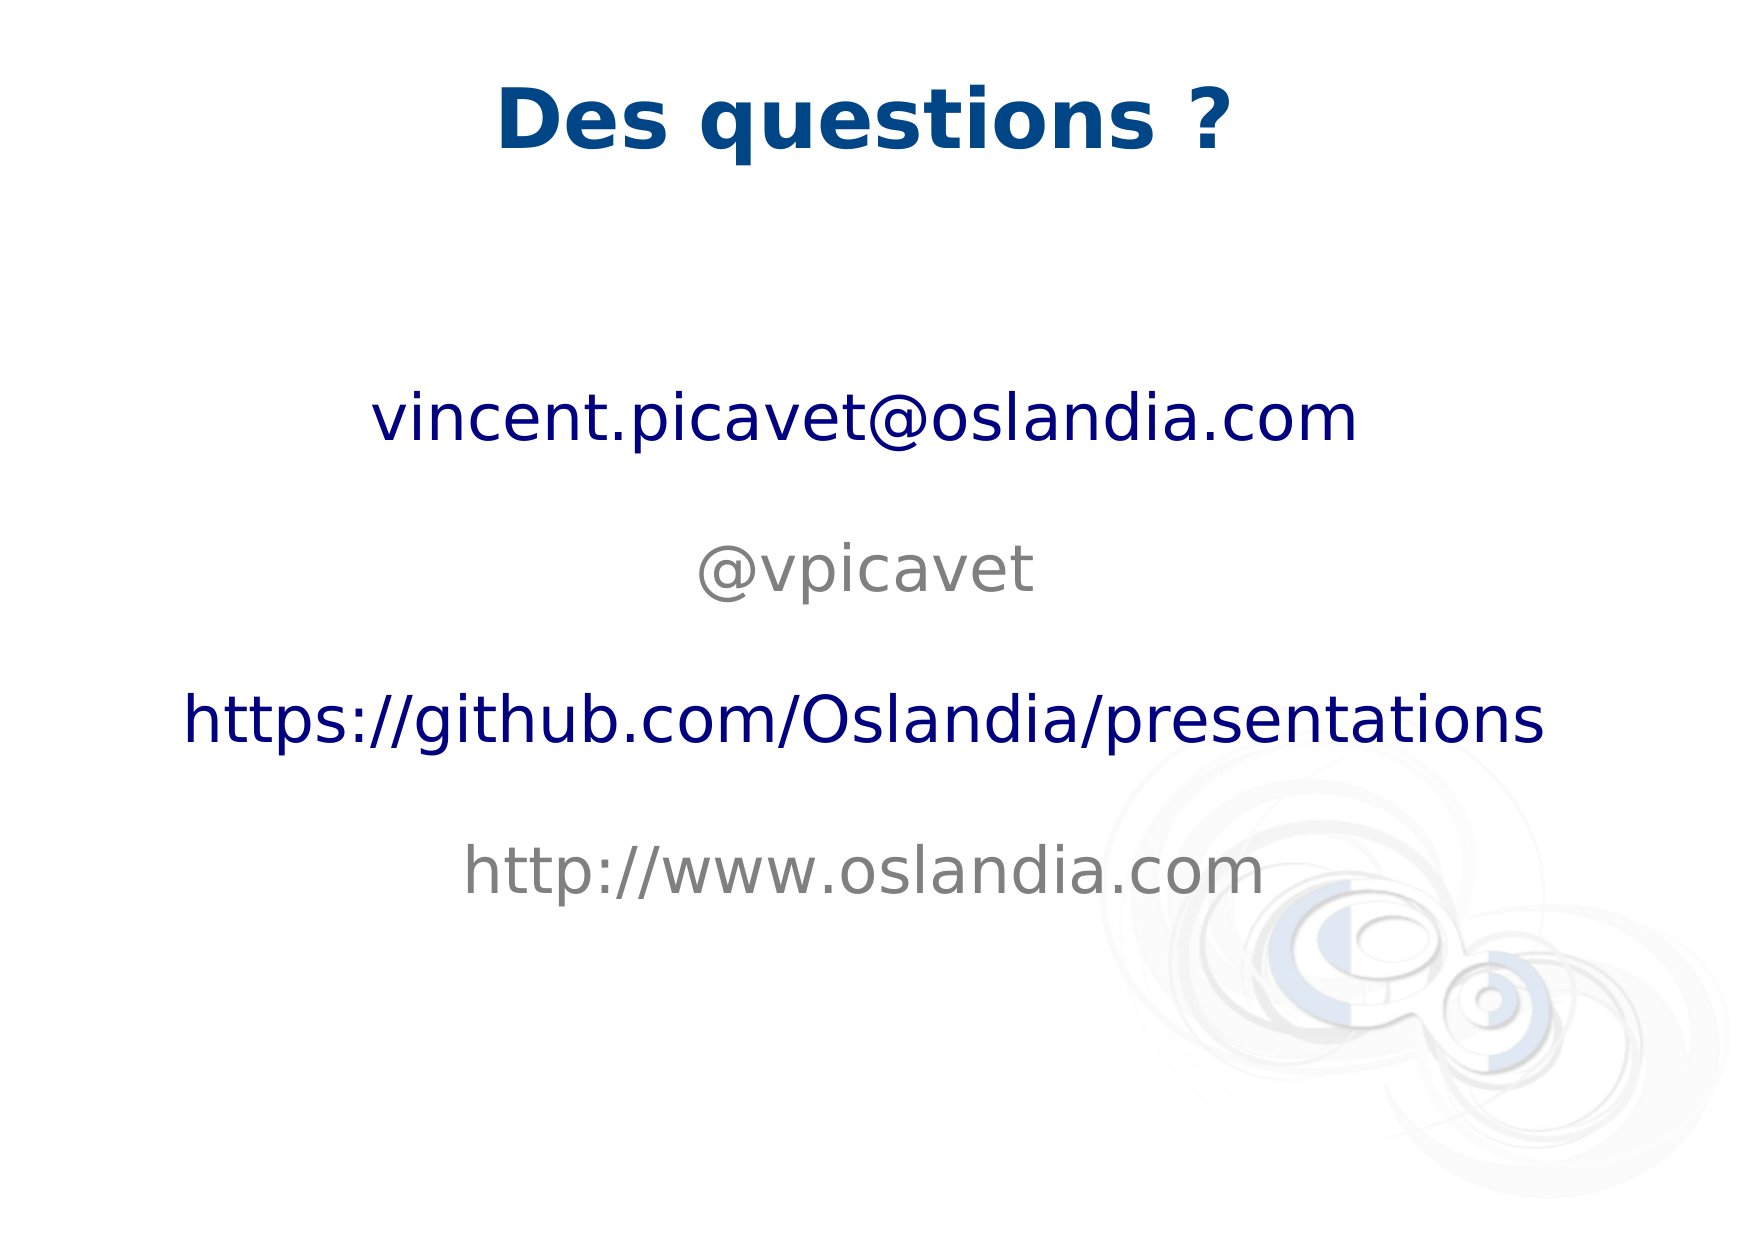

# Des questions ?
vincent.picavet@oslandia.com
@vpicavet
https://github.com/Oslandia/presentations
http://www.oslandia.com